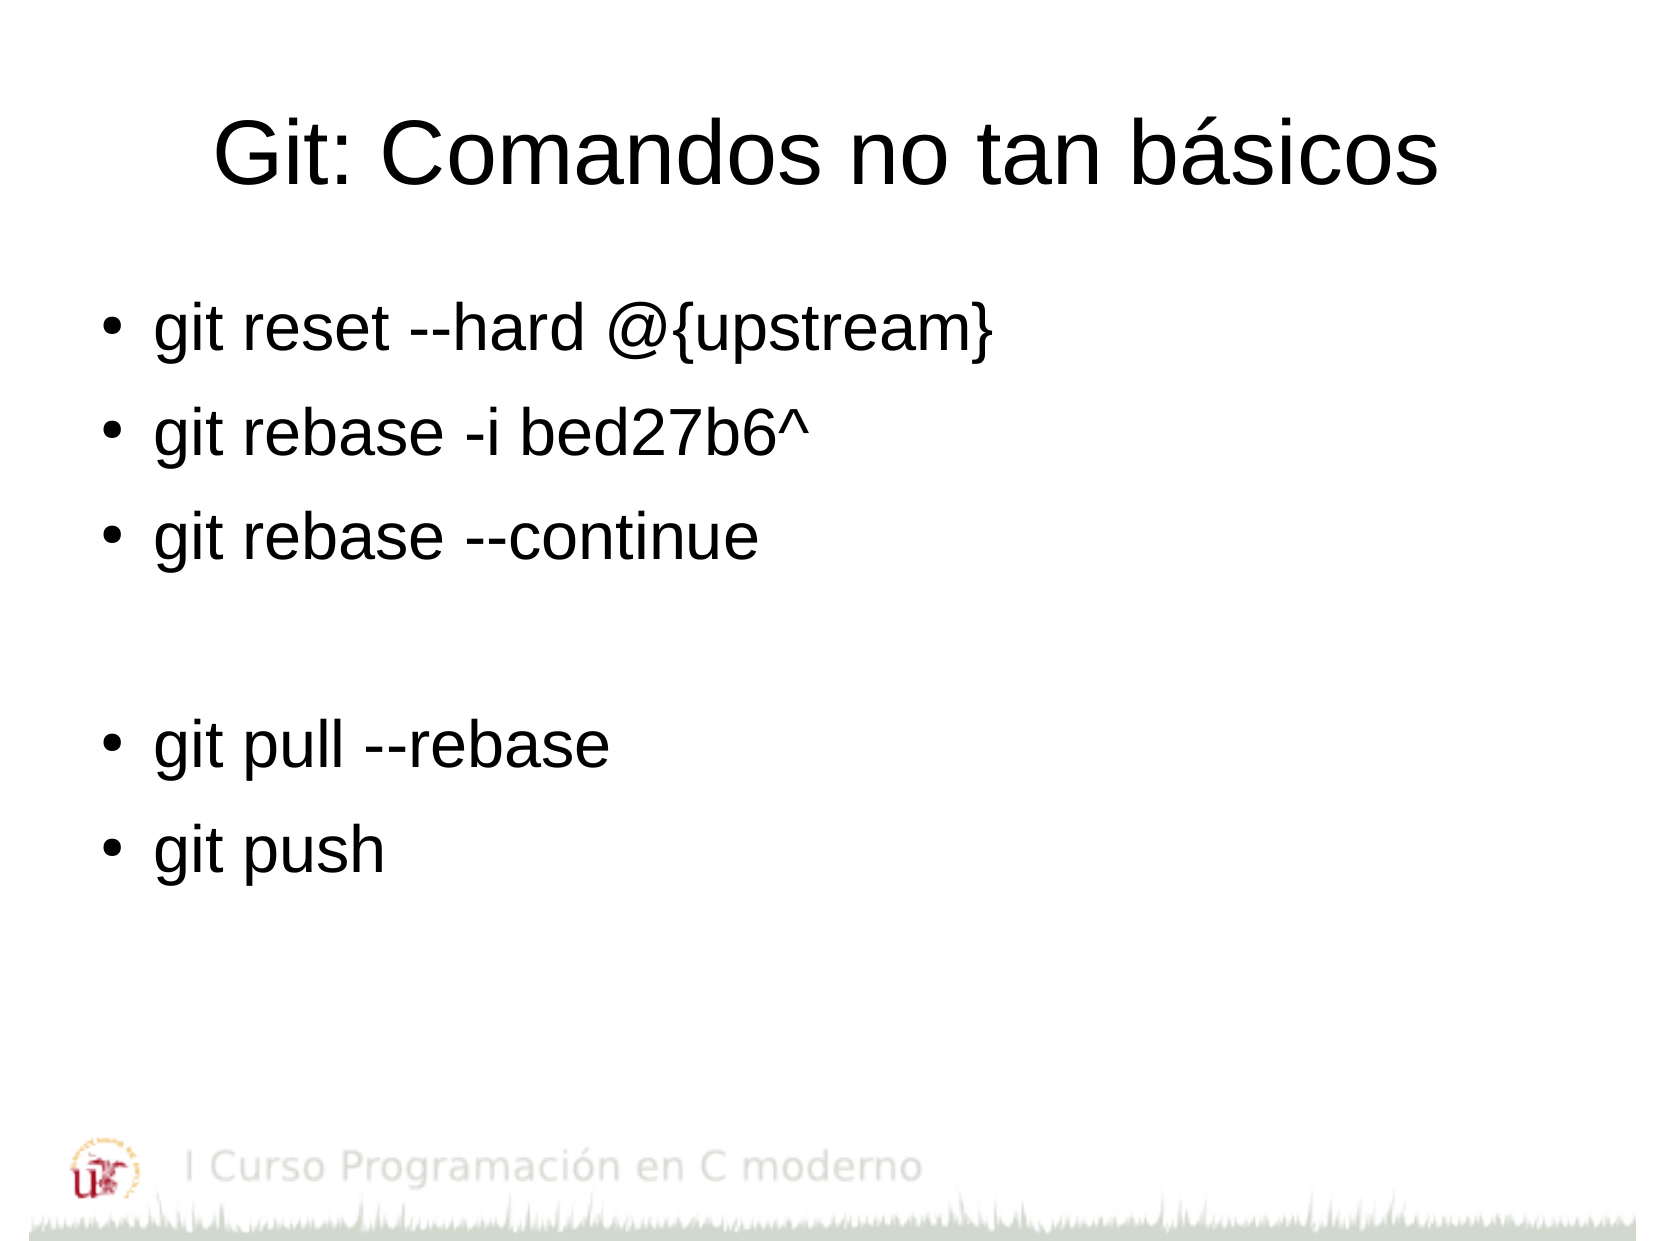

# Git: Comandos no tan básicos
git reset --hard @{upstream}
git rebase -i bed27b6^
git rebase --continue
git pull --rebase
git push